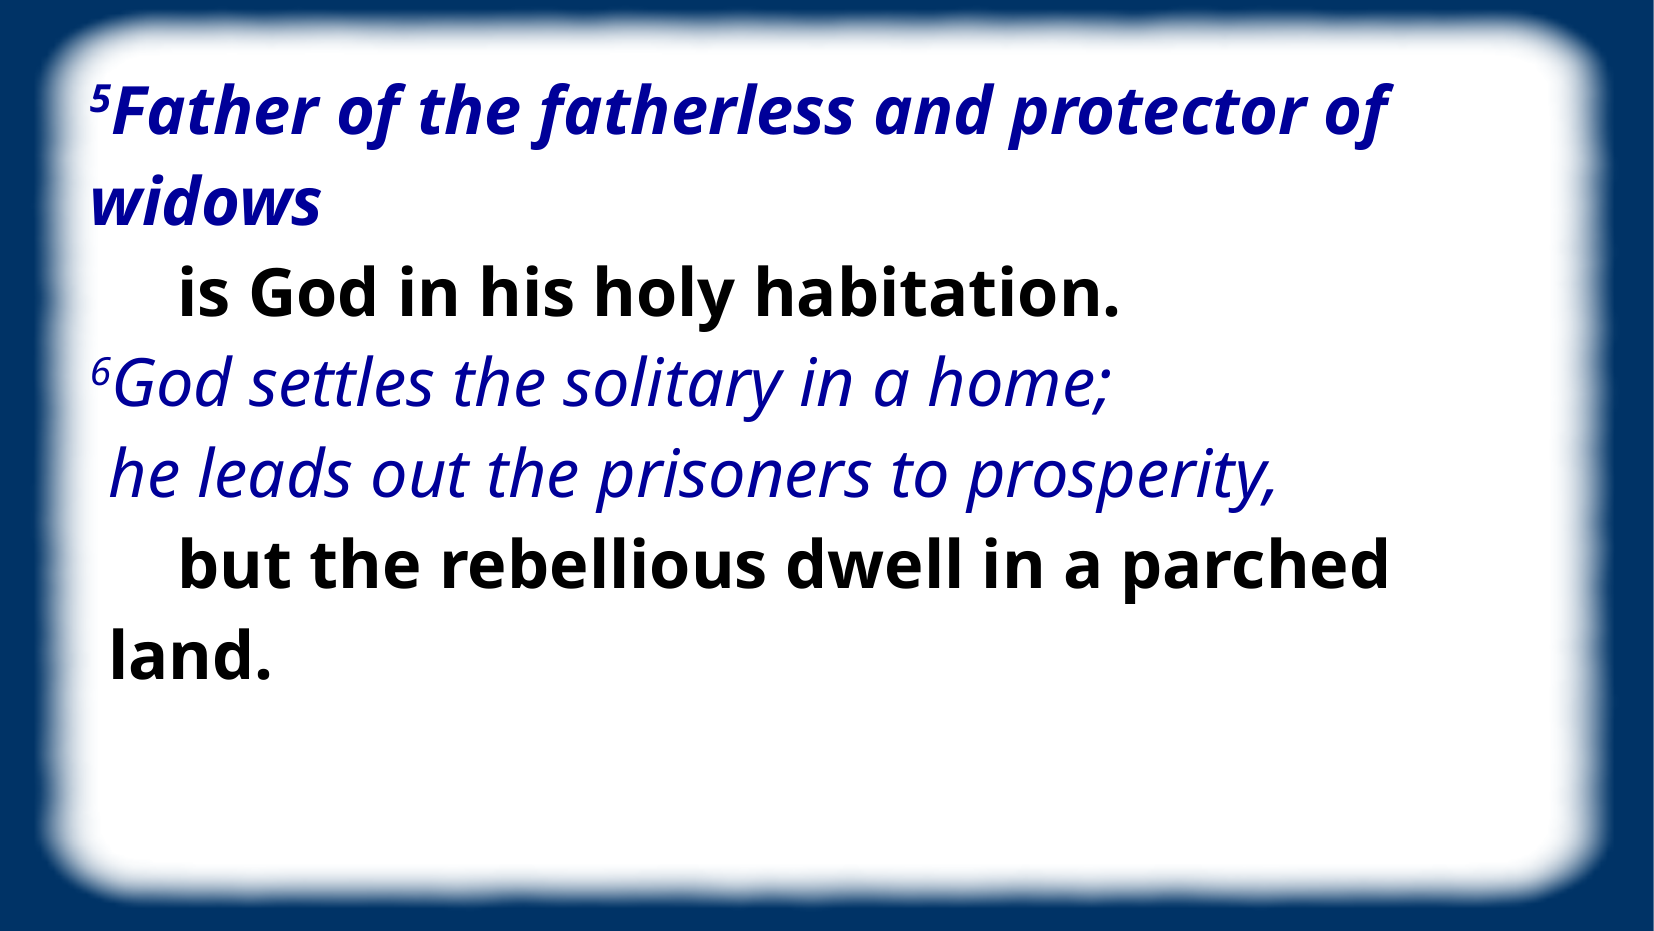

5Father of the fatherless and protector of widows
 is God in his holy habitation.
6God settles the solitary in a home;
he leads out the prisoners to prosperity,
 but the rebellious dwell in a parched land.